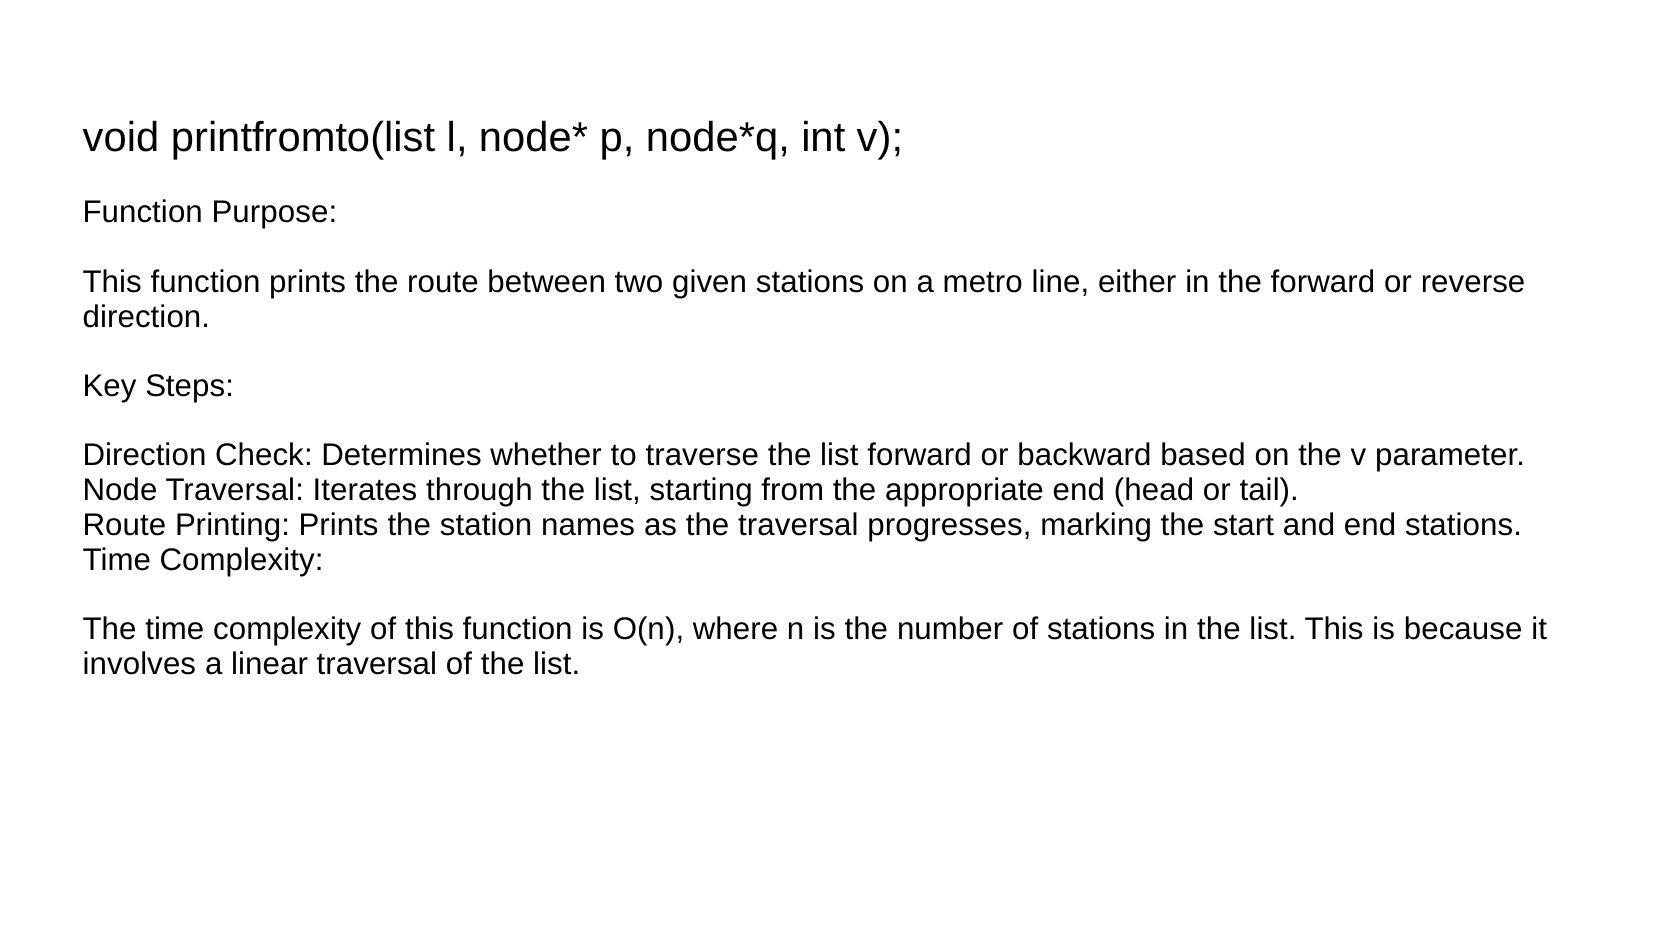

# void printfromto(list l, node* p, node*q, int v);
Function Purpose:
This function prints the route between two given stations on a metro line, either in the forward or reverse direction.
Key Steps:
Direction Check: Determines whether to traverse the list forward or backward based on the v parameter.
Node Traversal: Iterates through the list, starting from the appropriate end (head or tail).
Route Printing: Prints the station names as the traversal progresses, marking the start and end stations.
Time Complexity:
The time complexity of this function is O(n), where n is the number of stations in the list. This is because it involves a linear traversal of the list.